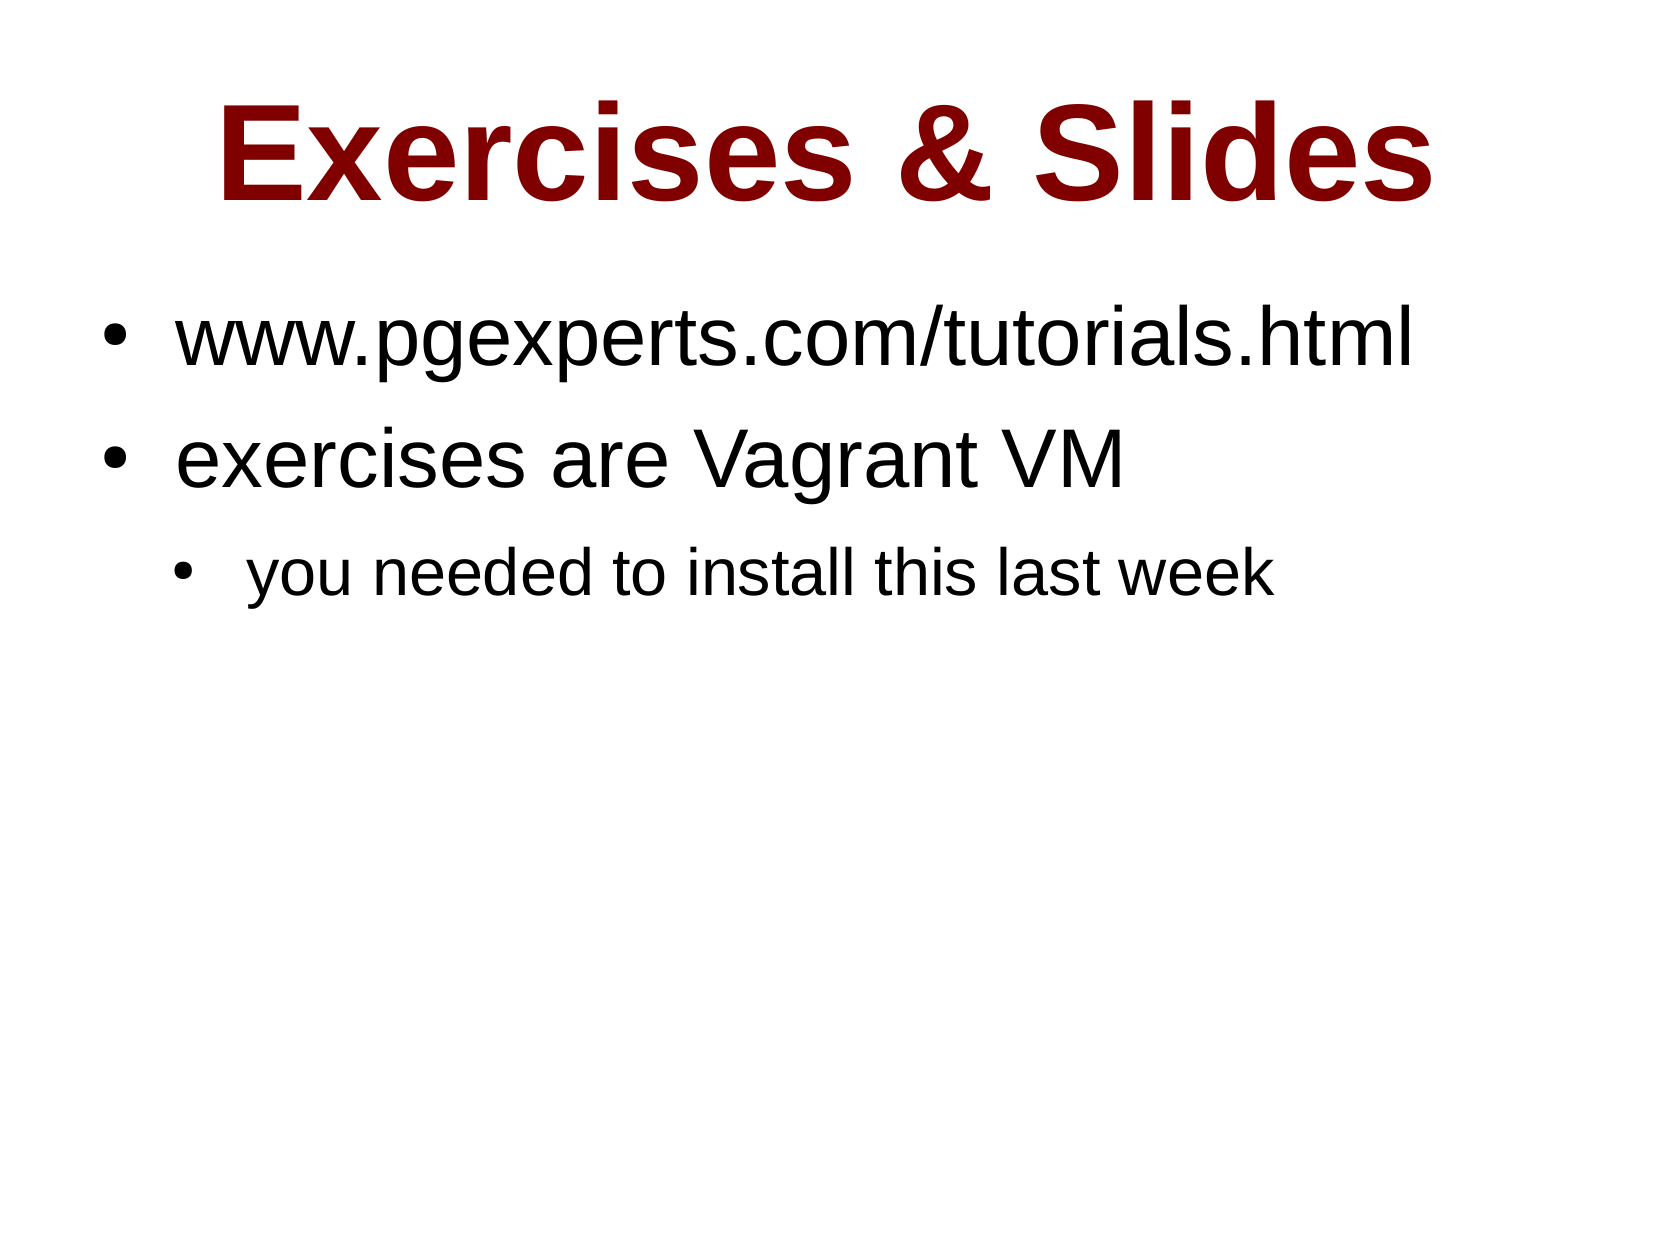

# Exercises & Slides
www.pgexperts.com/tutorials.html
exercises are Vagrant VM
you needed to install this last week